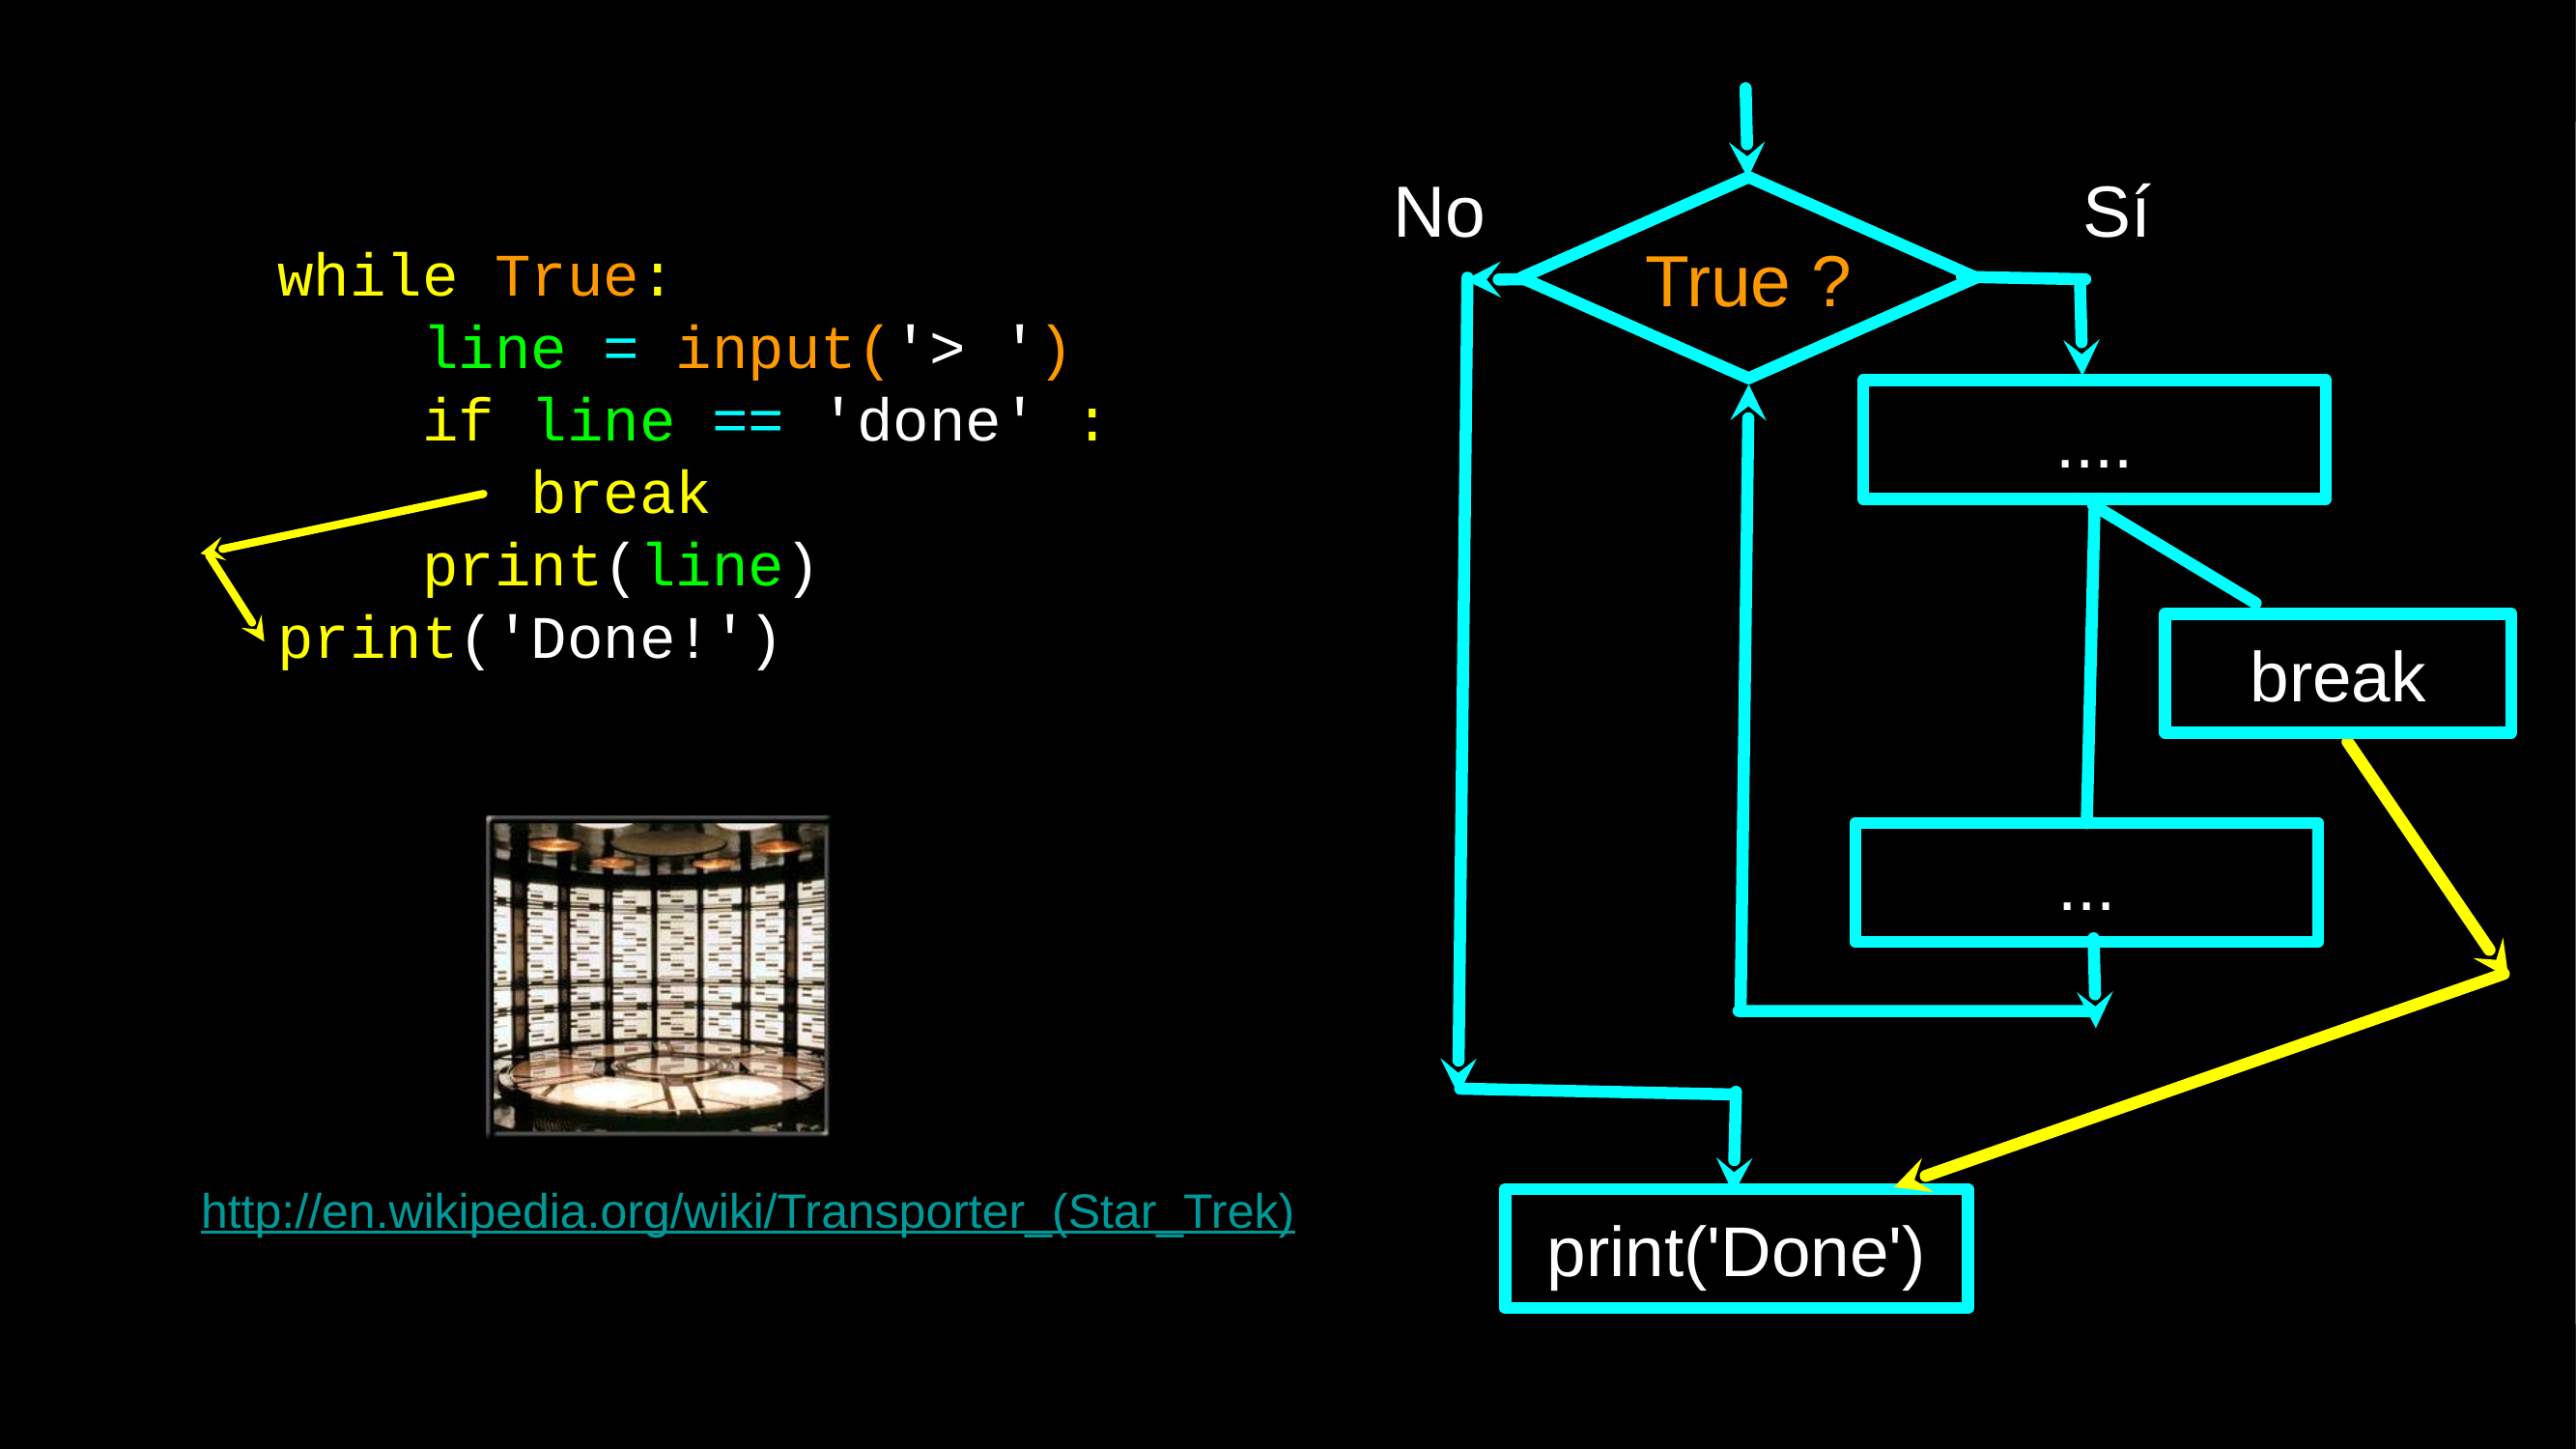

No
Sí
True ?
while True:
 line = input('> ')
 if line == 'done' :
 break
 print(line)
print('Done!')
....
break
...
http://en.wikipedia.org/wiki/Transporter_(Star_Trek)
print('Done')